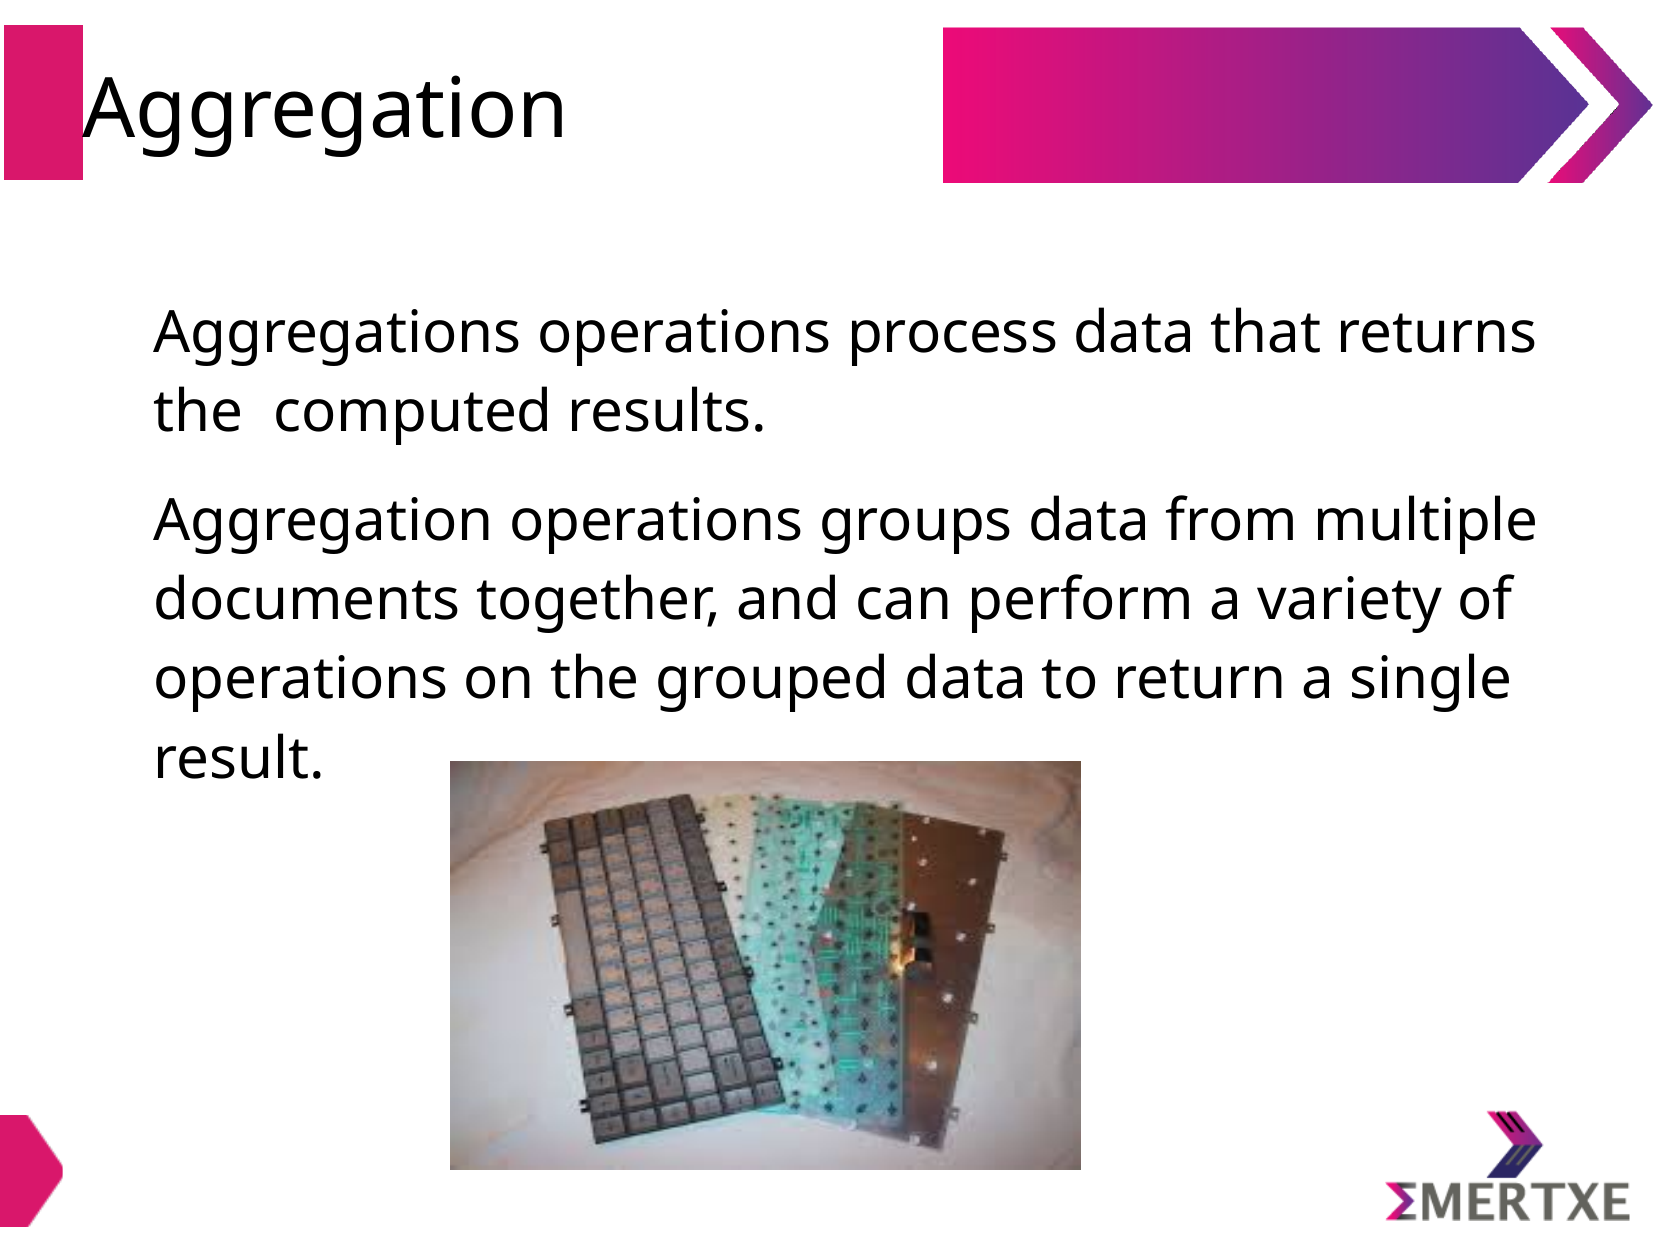

# Aggregation
Aggregations operations process data that returns the computed results.
Aggregation operations groups data from multiple documents together, and can perform a variety of operations on the grouped data to return a single result.